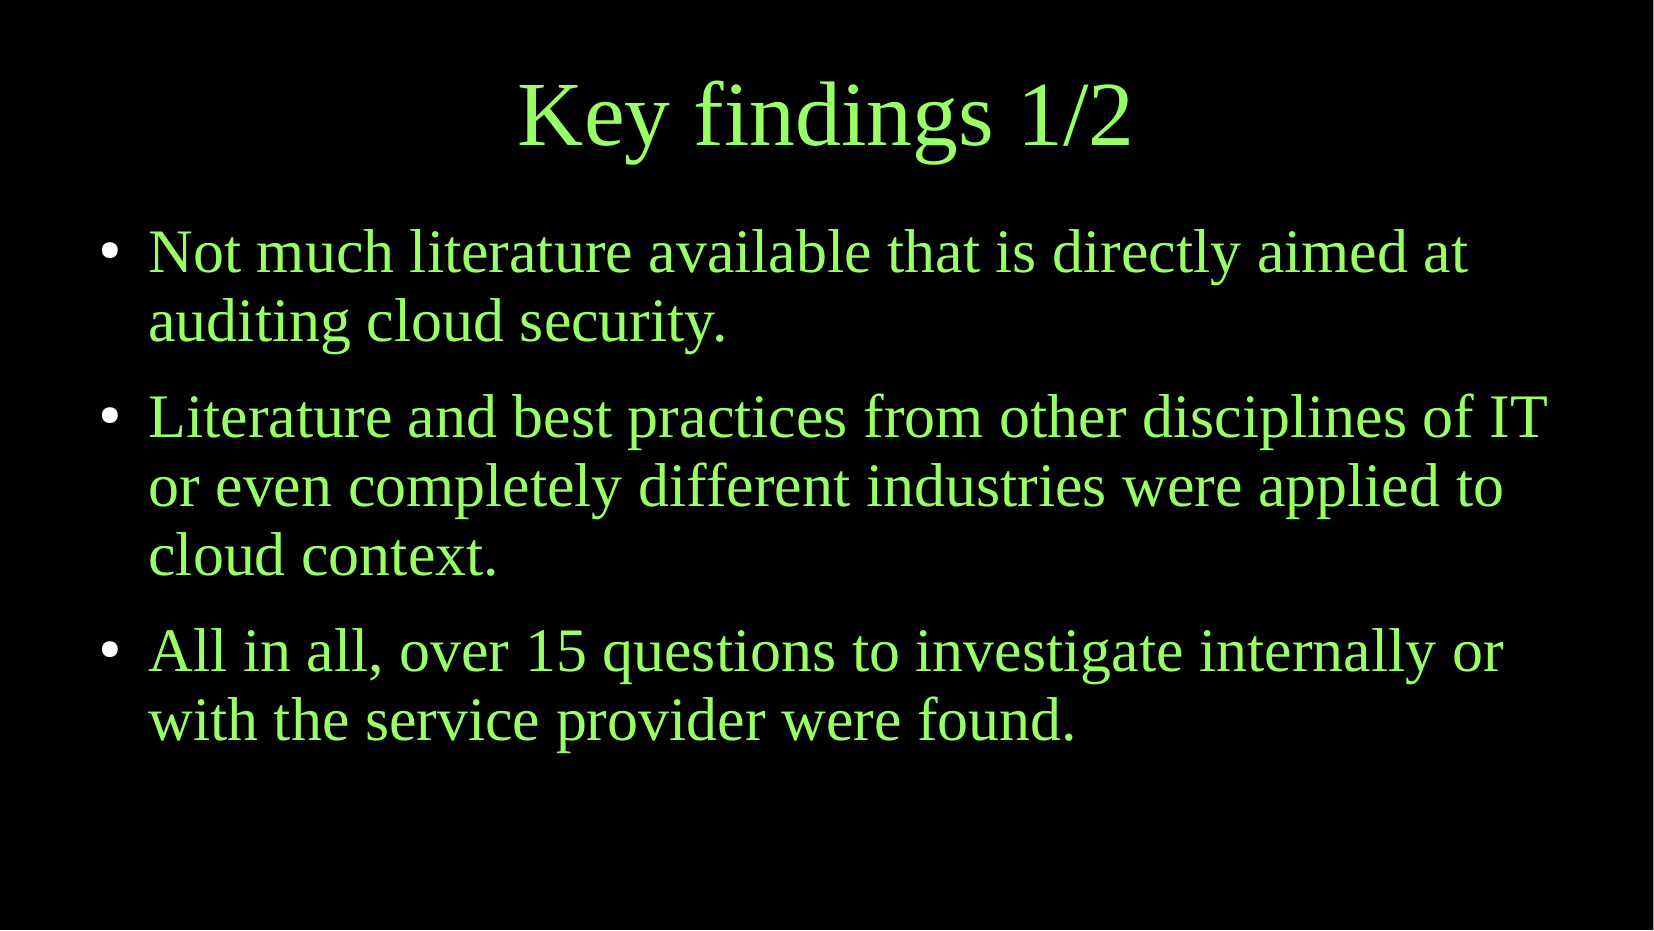

# Key findings 1/2
Not much literature available that is directly aimed at auditing cloud security.
Literature and best practices from other disciplines of IT or even completely different industries were applied to cloud context.
All in all, over 15 questions to investigate internally or with the service provider were found.